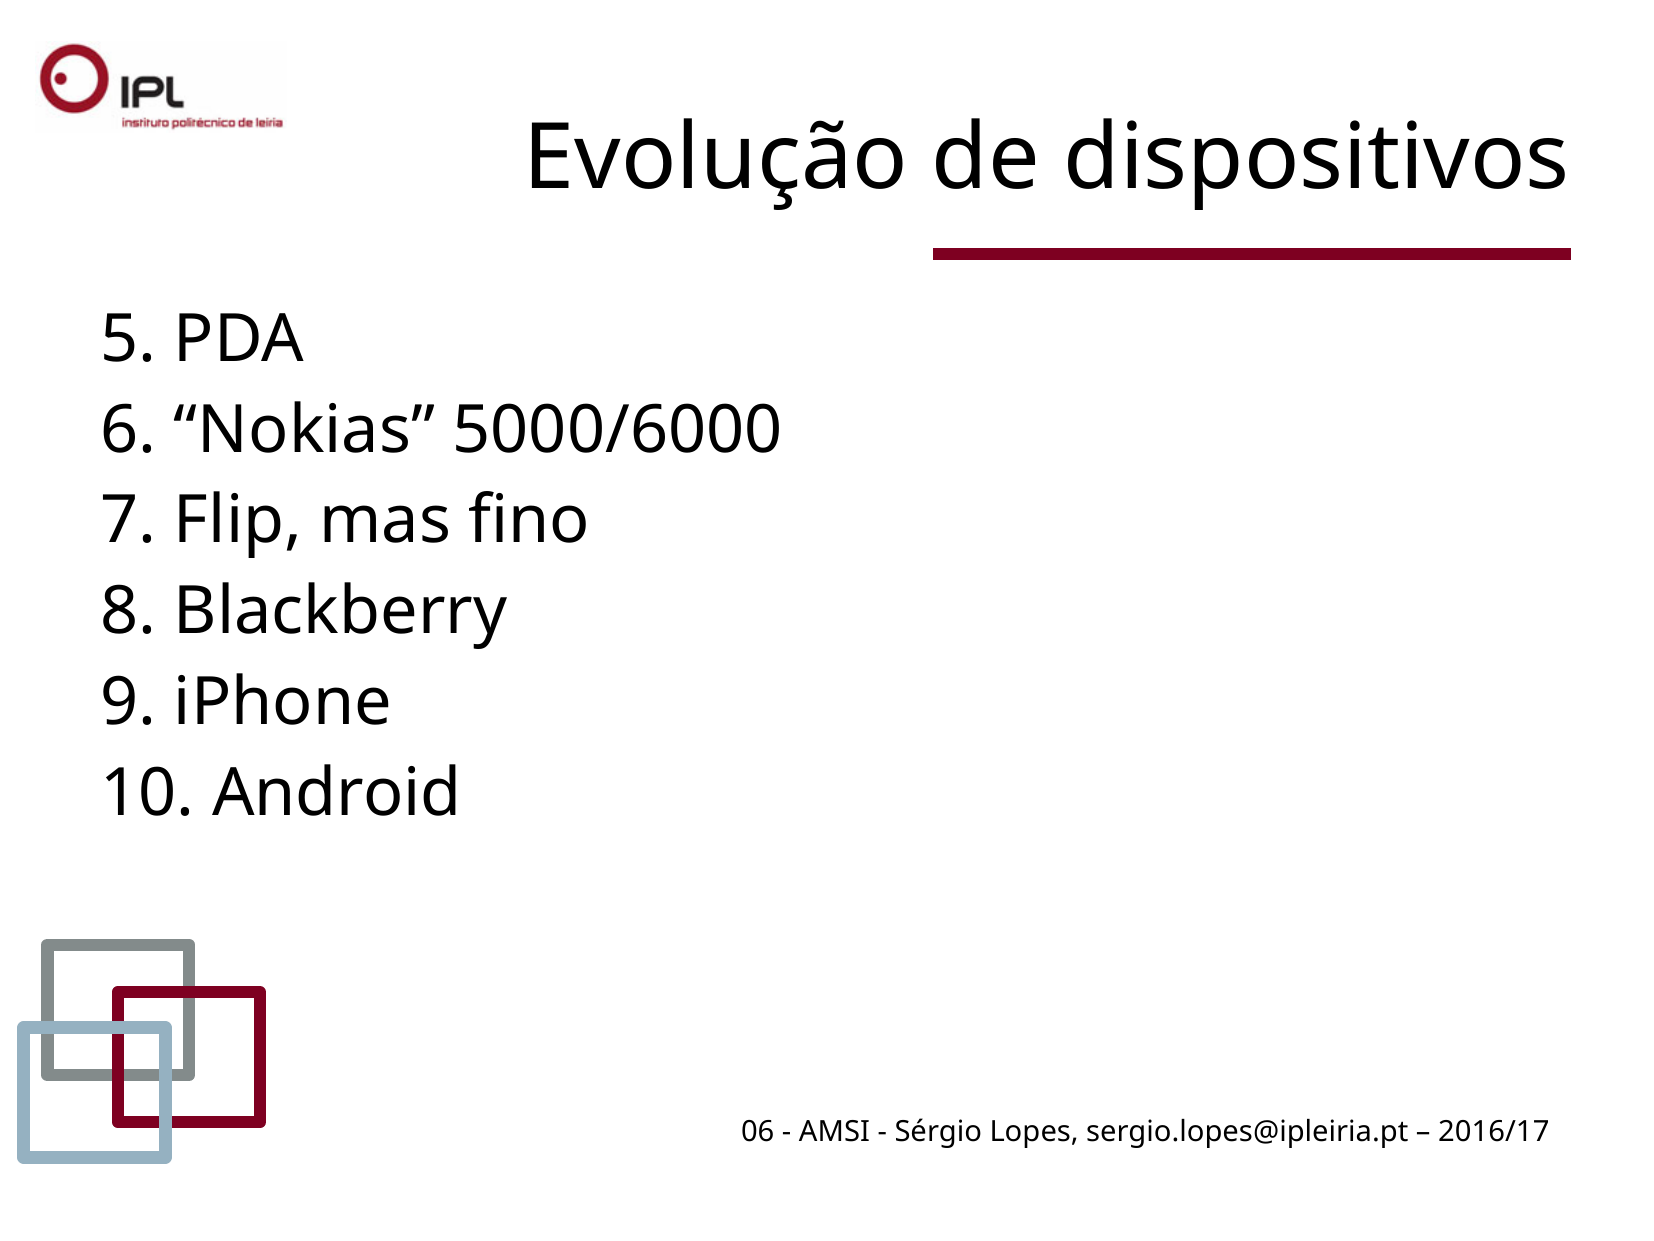

# Evolução de dispositivos
 PDA
 “Nokias” 5000/6000
 Flip, mas fino
 Blackberry
 iPhone
 Android
06 - AMSI - Sérgio Lopes, sergio.lopes@ipleiria.pt – 2016/17